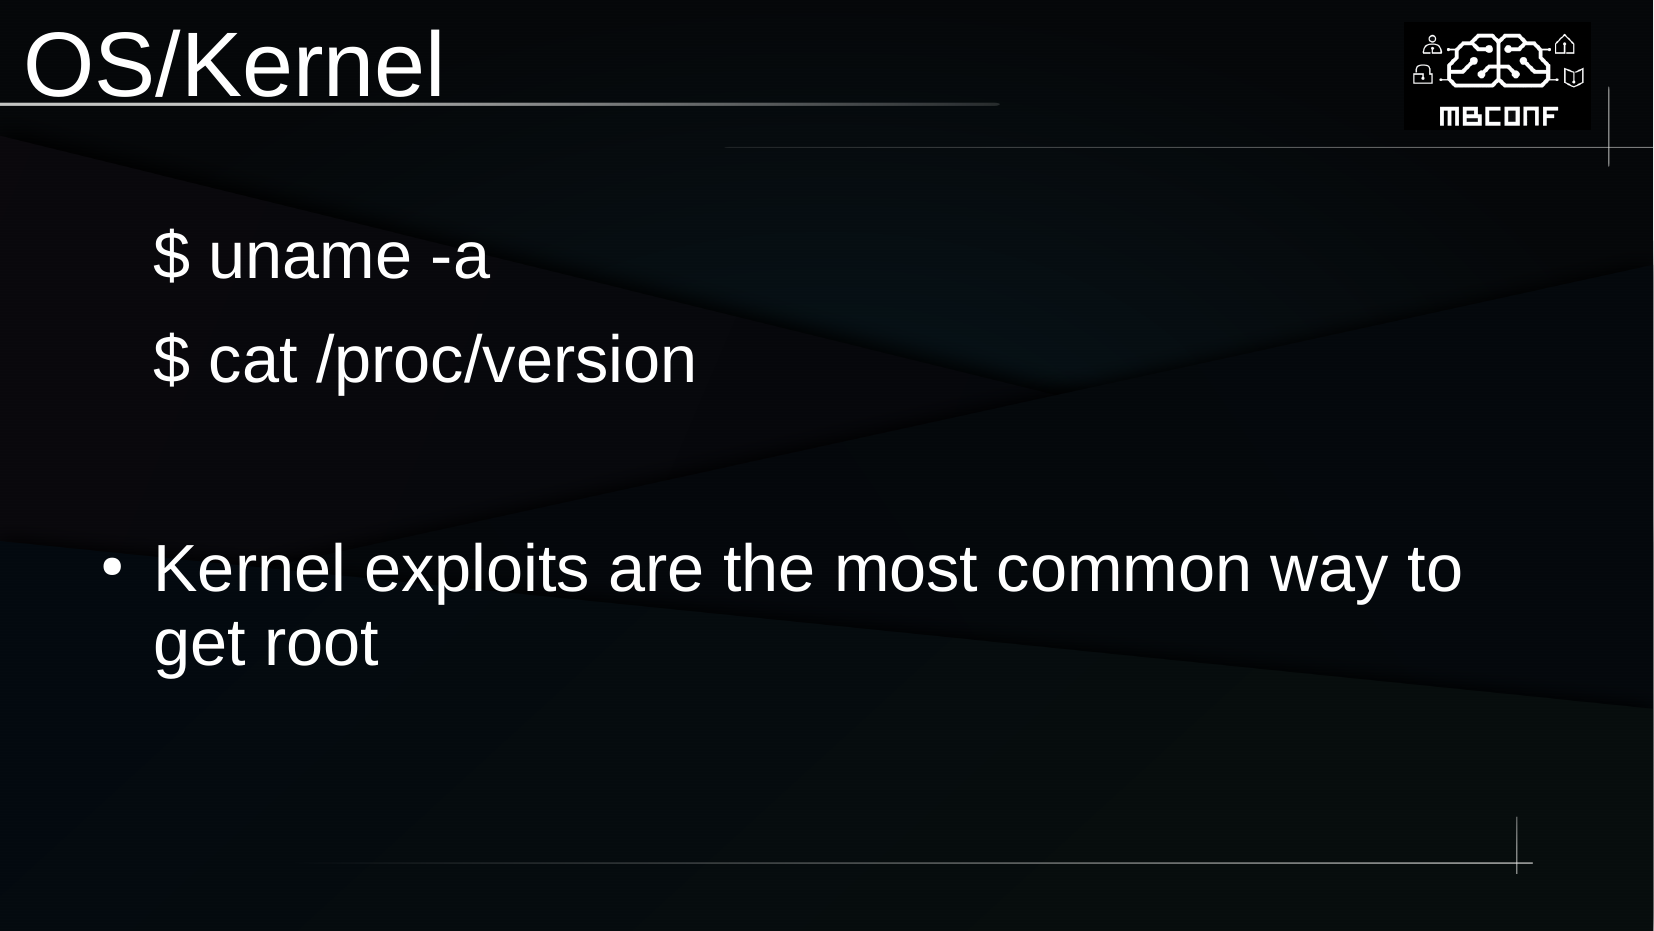

# OS/Kernel
$ uname -a
$ cat /proc/version
Kernel exploits are the most common way to get root